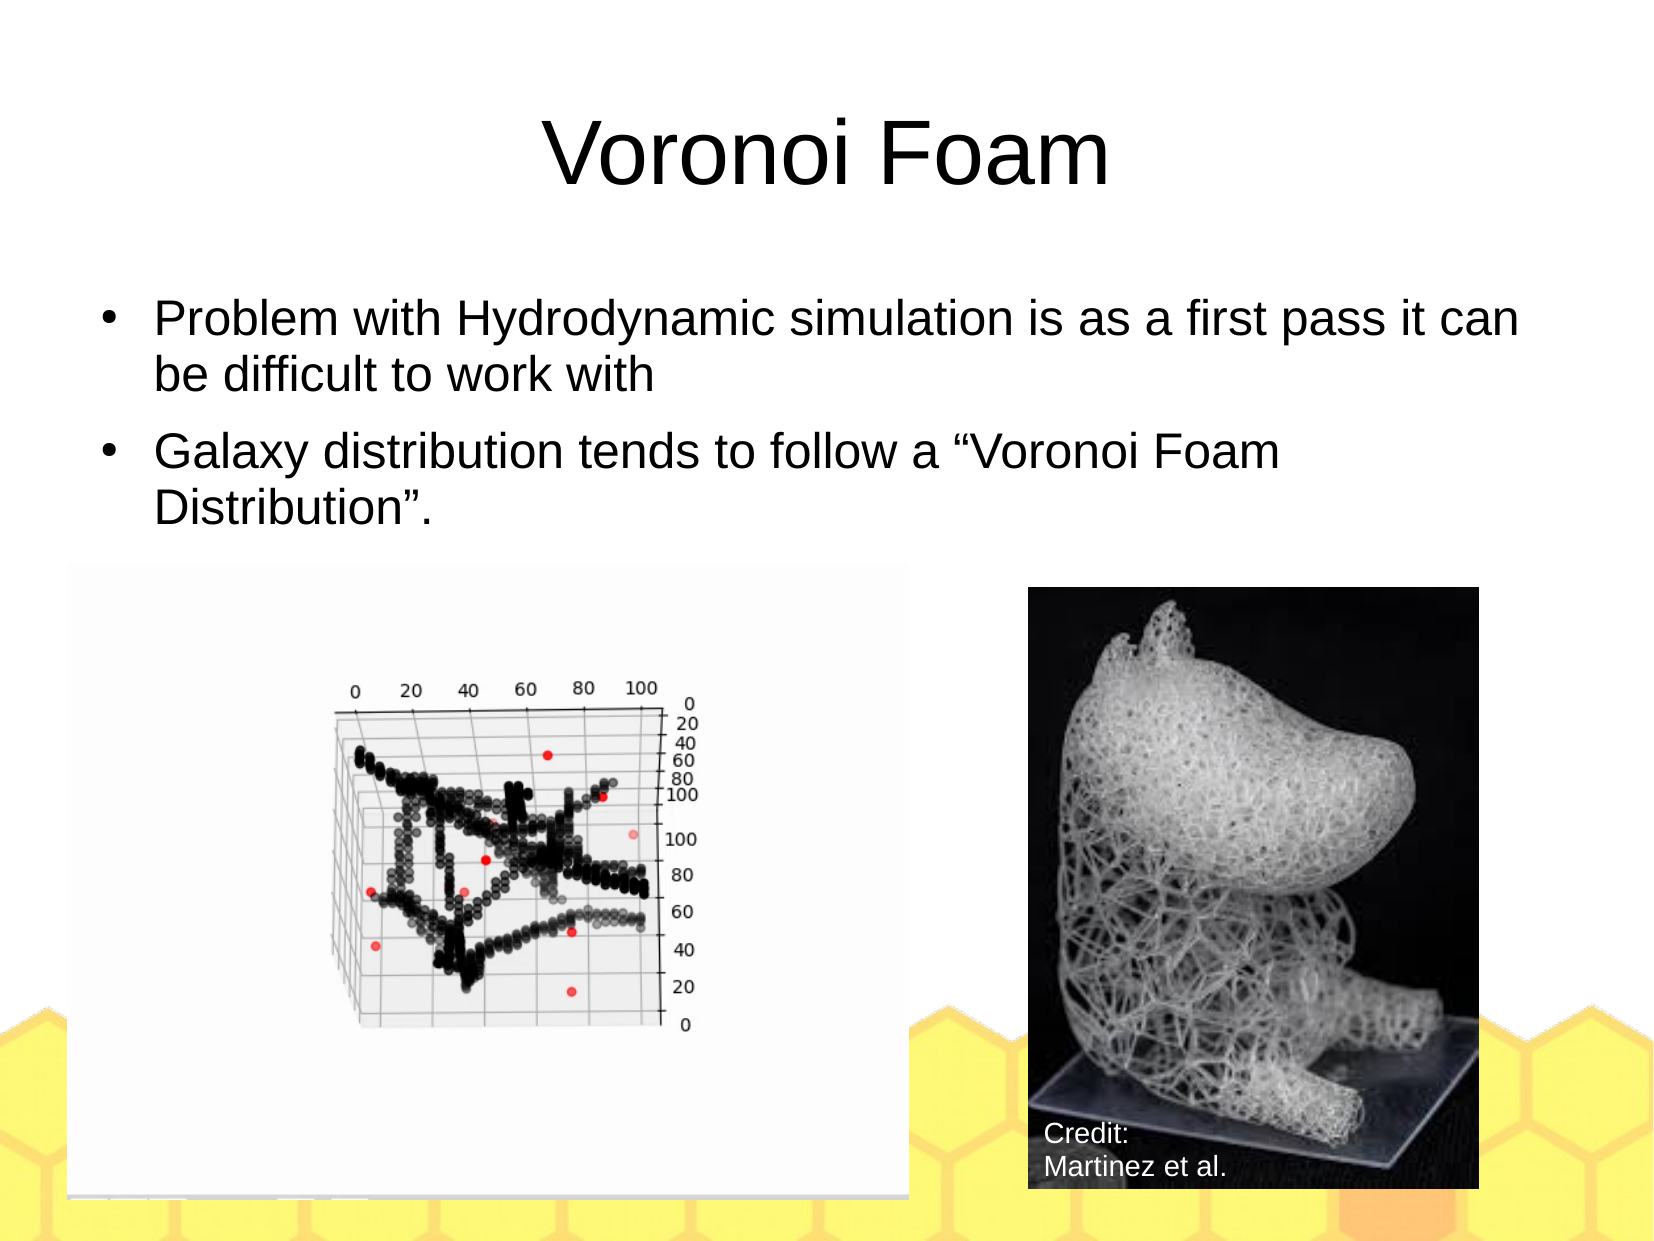

# Voronoi Foam
Problem with Hydrodynamic simulation is as a first pass it can be difficult to work with
Galaxy distribution tends to follow a “Voronoi Foam Distribution”.
Credit: Martinez et al.